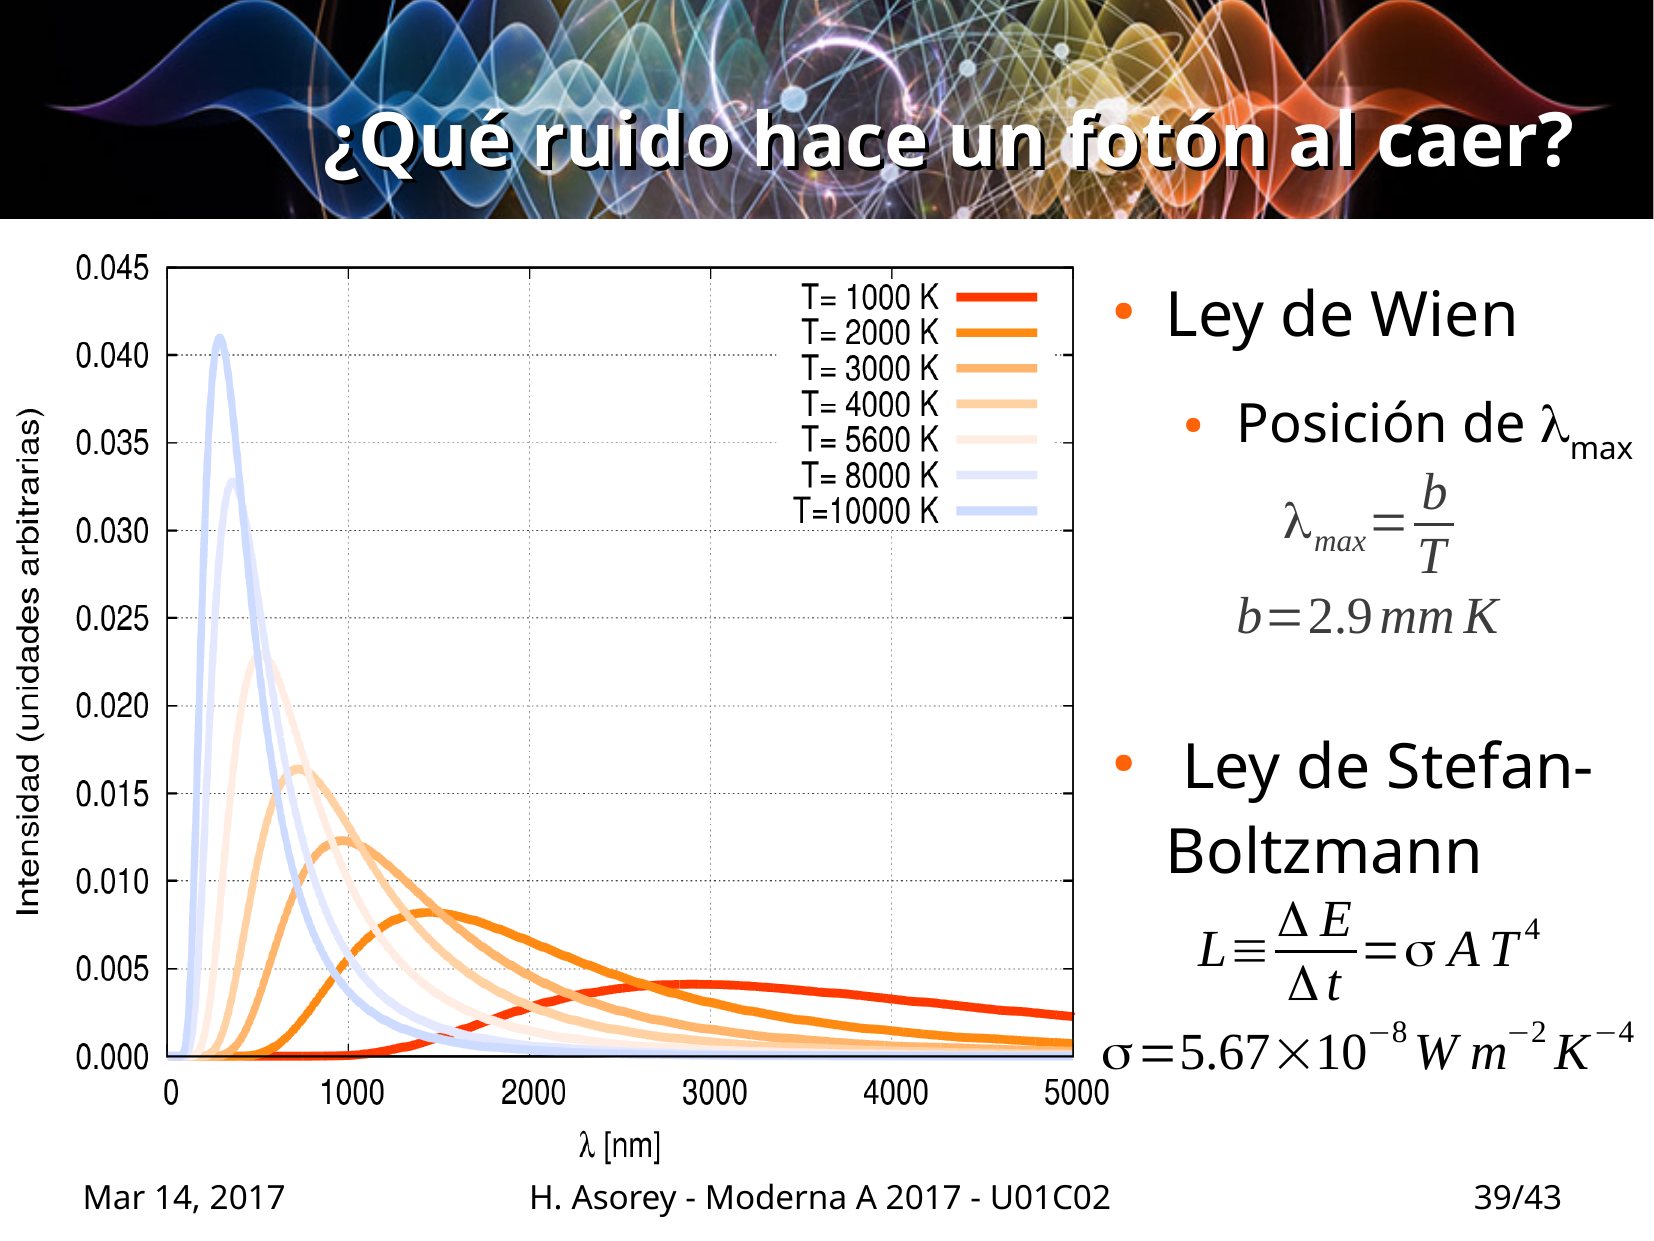

# ¿Qué ruido hace un fotón al caer?
Ley de Wien
Posición de lmax
 Ley de Stefan-Boltzmann
Mar 14, 2017
H. Asorey - Moderna A 2017 - U01C02
39